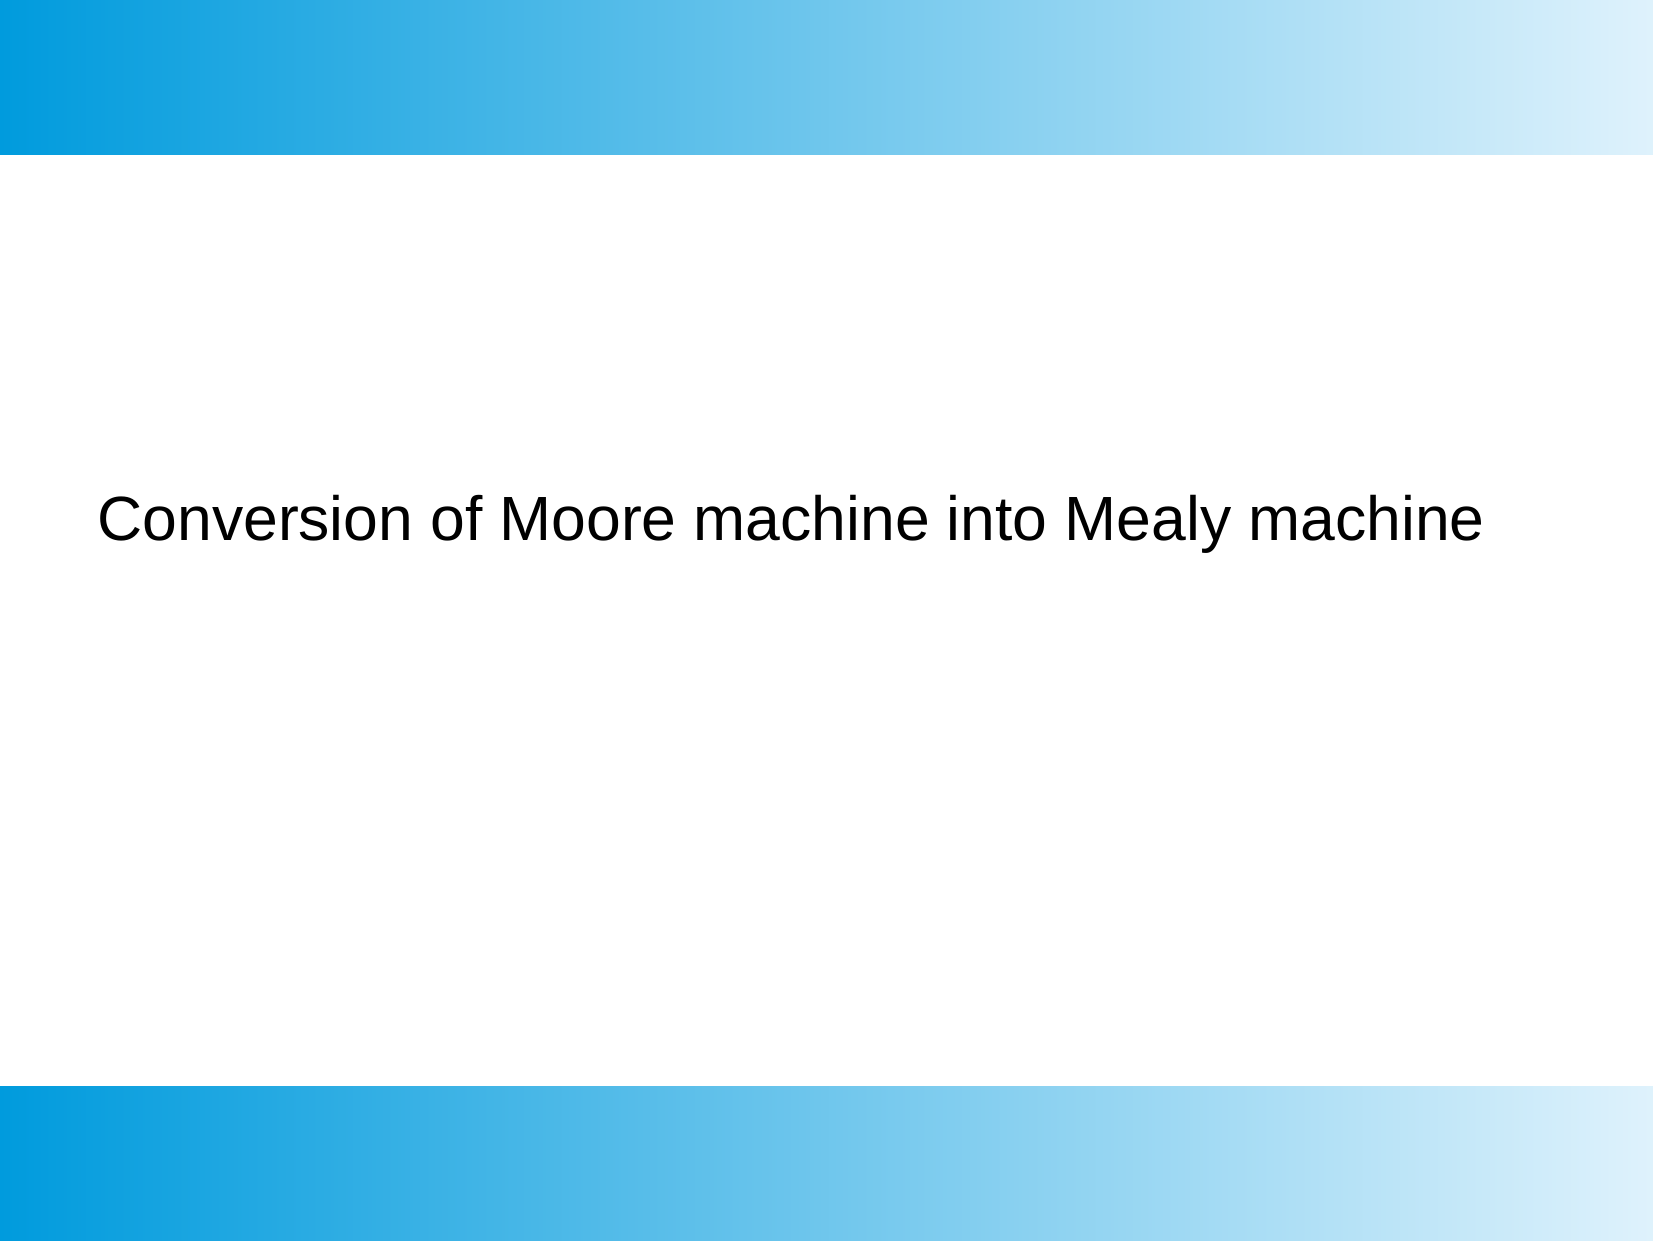

Conversion of Moore machine into Mealy machine